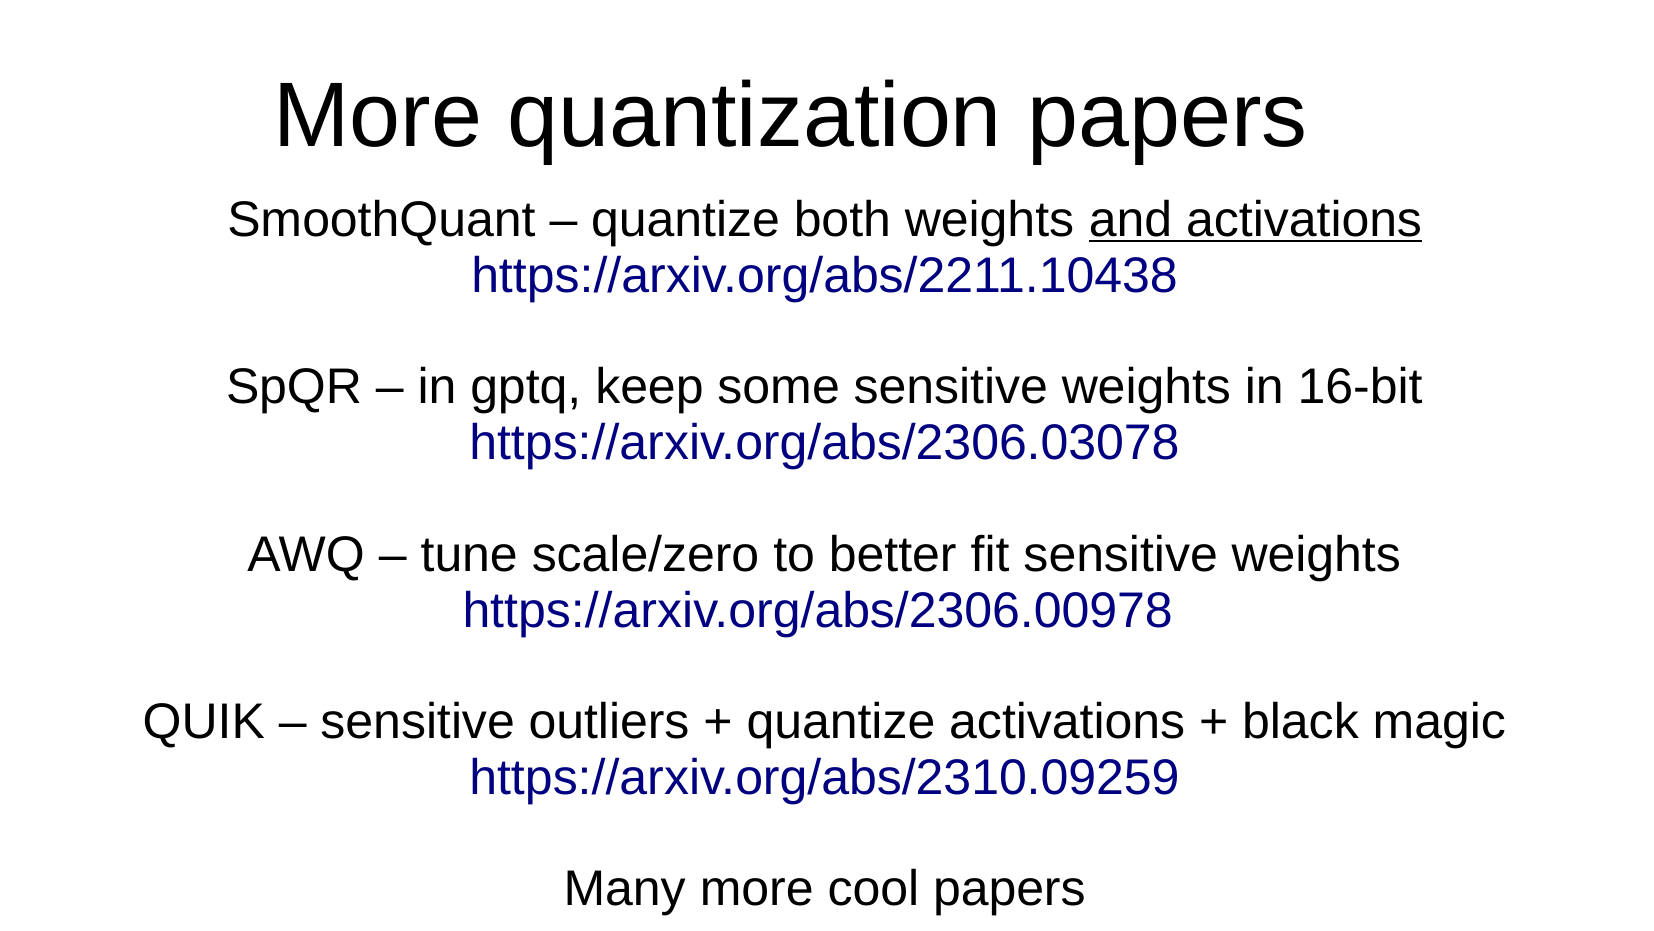

# More quantization papers
SmoothQuant – quantize both weights and activations
https://arxiv.org/abs/2211.10438
SpQR – in gptq, keep some sensitive weights in 16-bit
https://arxiv.org/abs/2306.03078
AWQ – tune scale/zero to better fit sensitive weights
https://arxiv.org/abs/2306.00978
QUIK – sensitive outliers + quantize activations + black magic
https://arxiv.org/abs/2310.09259
Many more cool papers